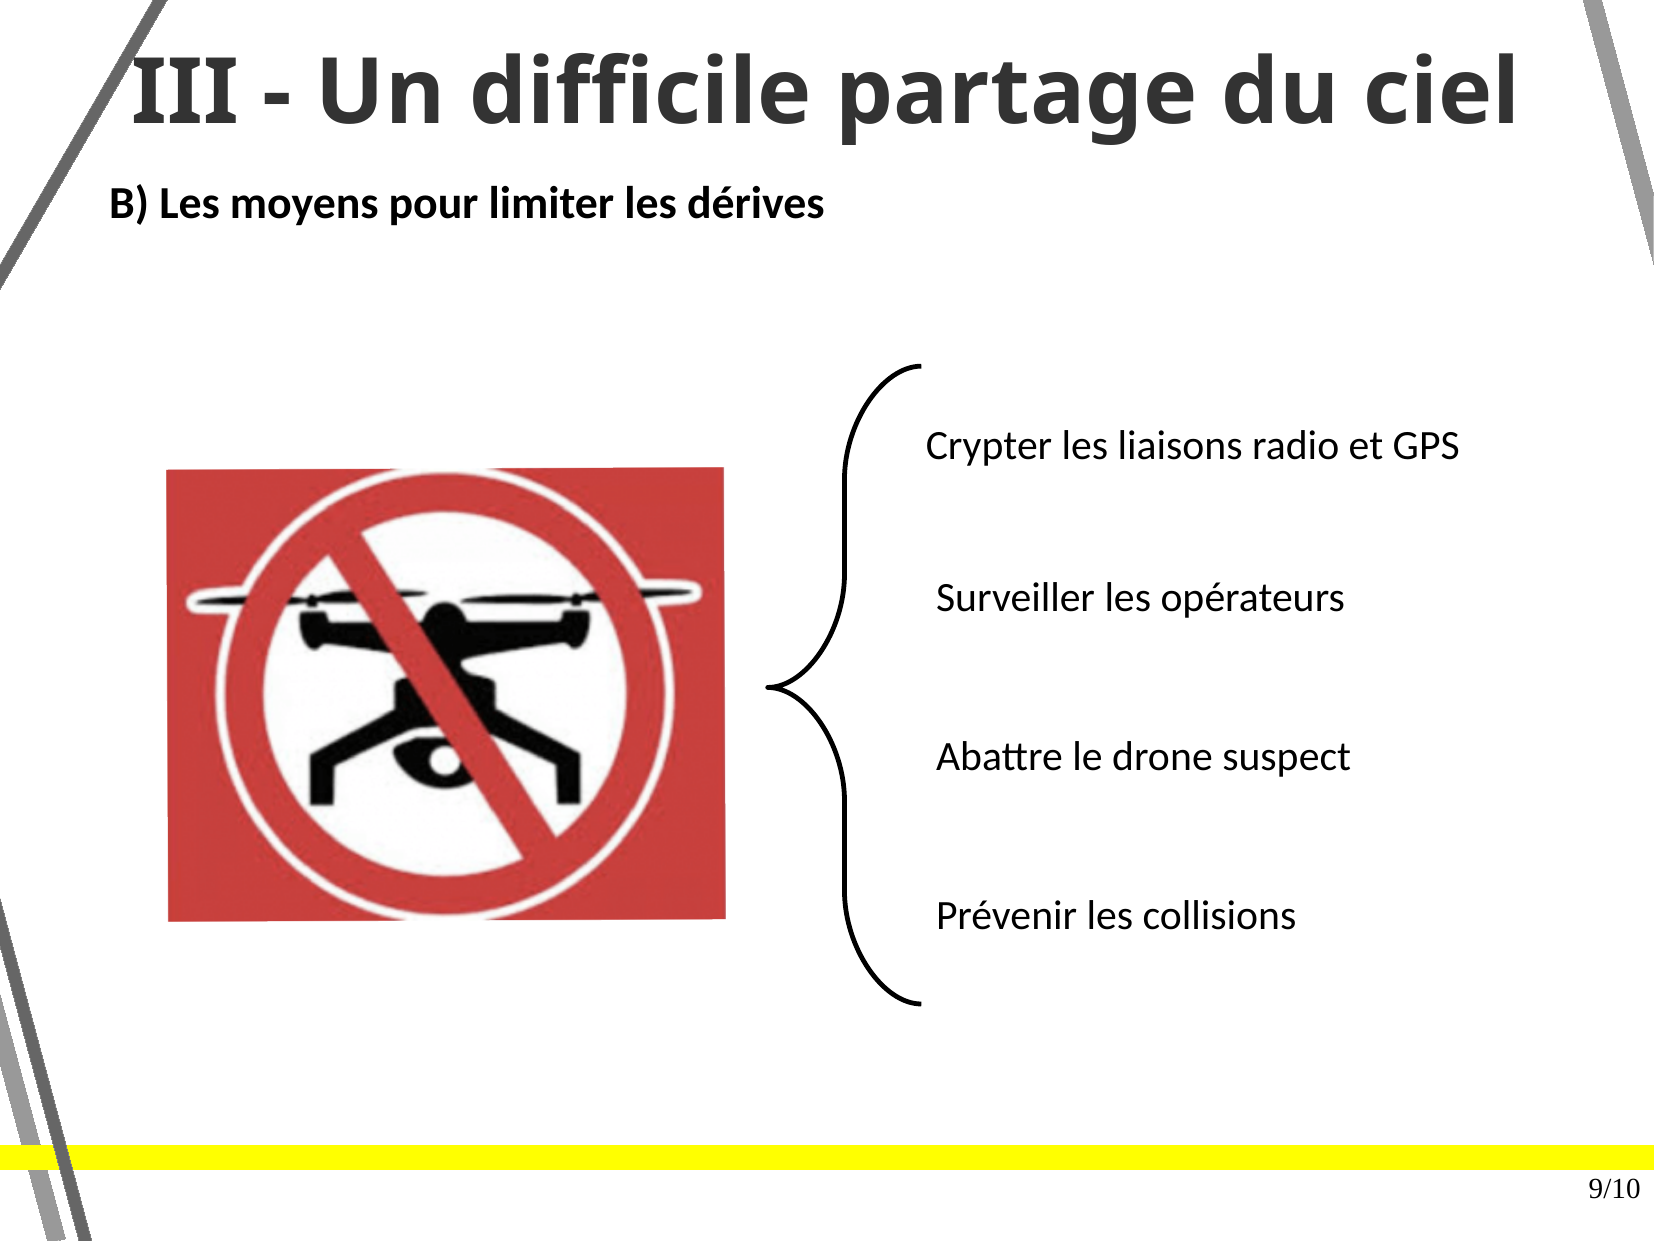

# III - Un difficile partage du ciel
B) Les moyens pour limiter les dérives
Crypter les liaisons radio et GPS
Surveiller les opérateurs
Abattre le drone suspect
Prévenir les collisions